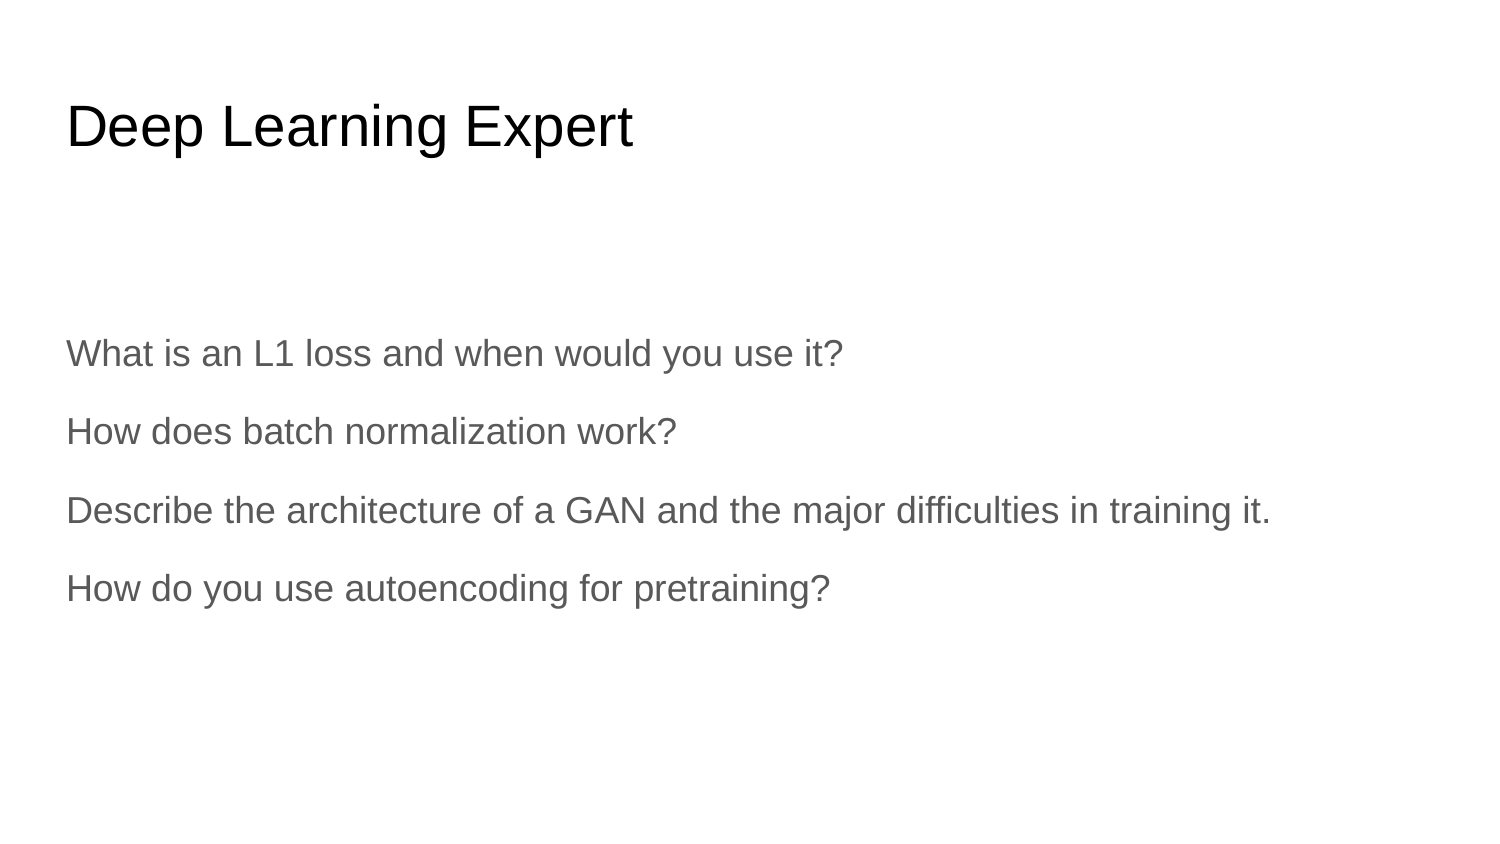

# Deep Learning Expert
What is an L1 loss and when would you use it?
How does batch normalization work?
Describe the architecture of a GAN and the major difficulties in training it.
How do you use autoencoding for pretraining?